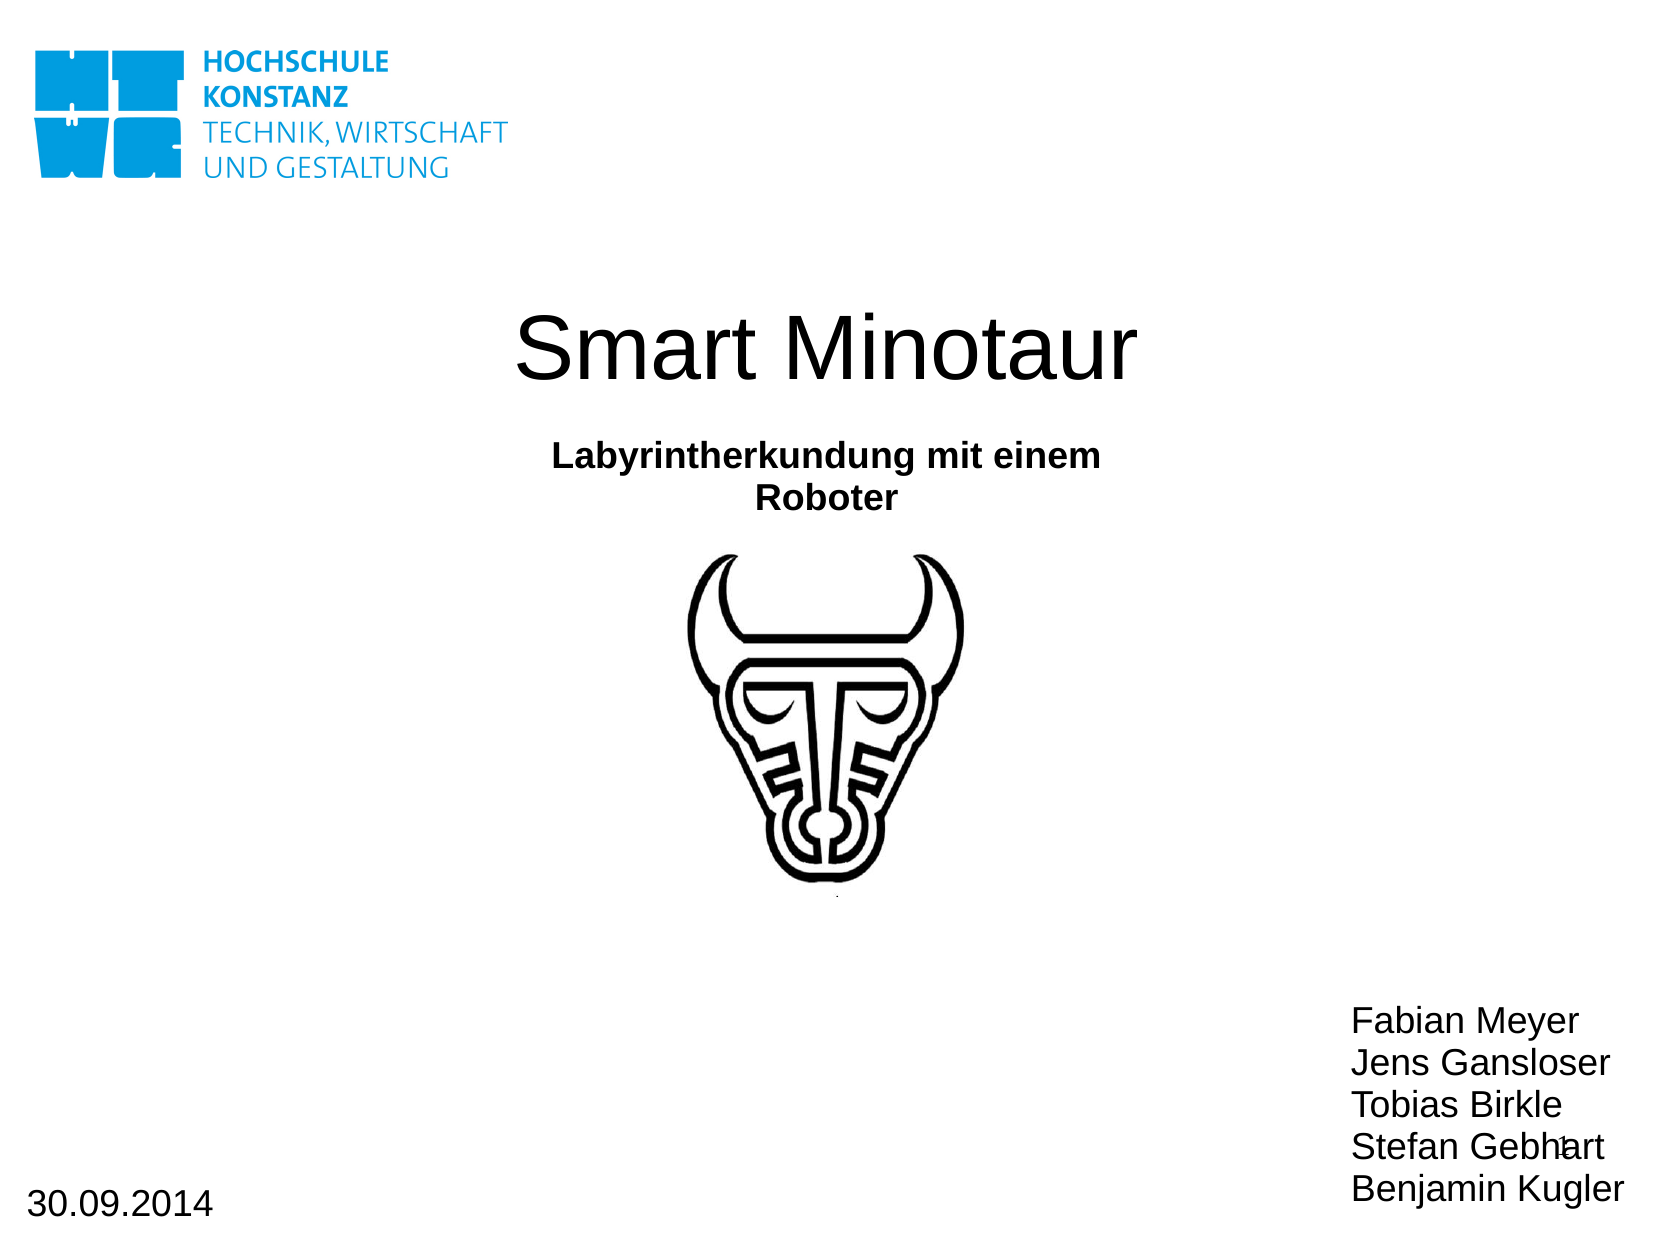

# Smart Minotaur
Labyrintherkundung mit einem
Roboter
Fabian Meyer
Jens Gansloser
Tobias Birkle
Stefan Gebhart
Benjamin Kugler
1
30.09.2014